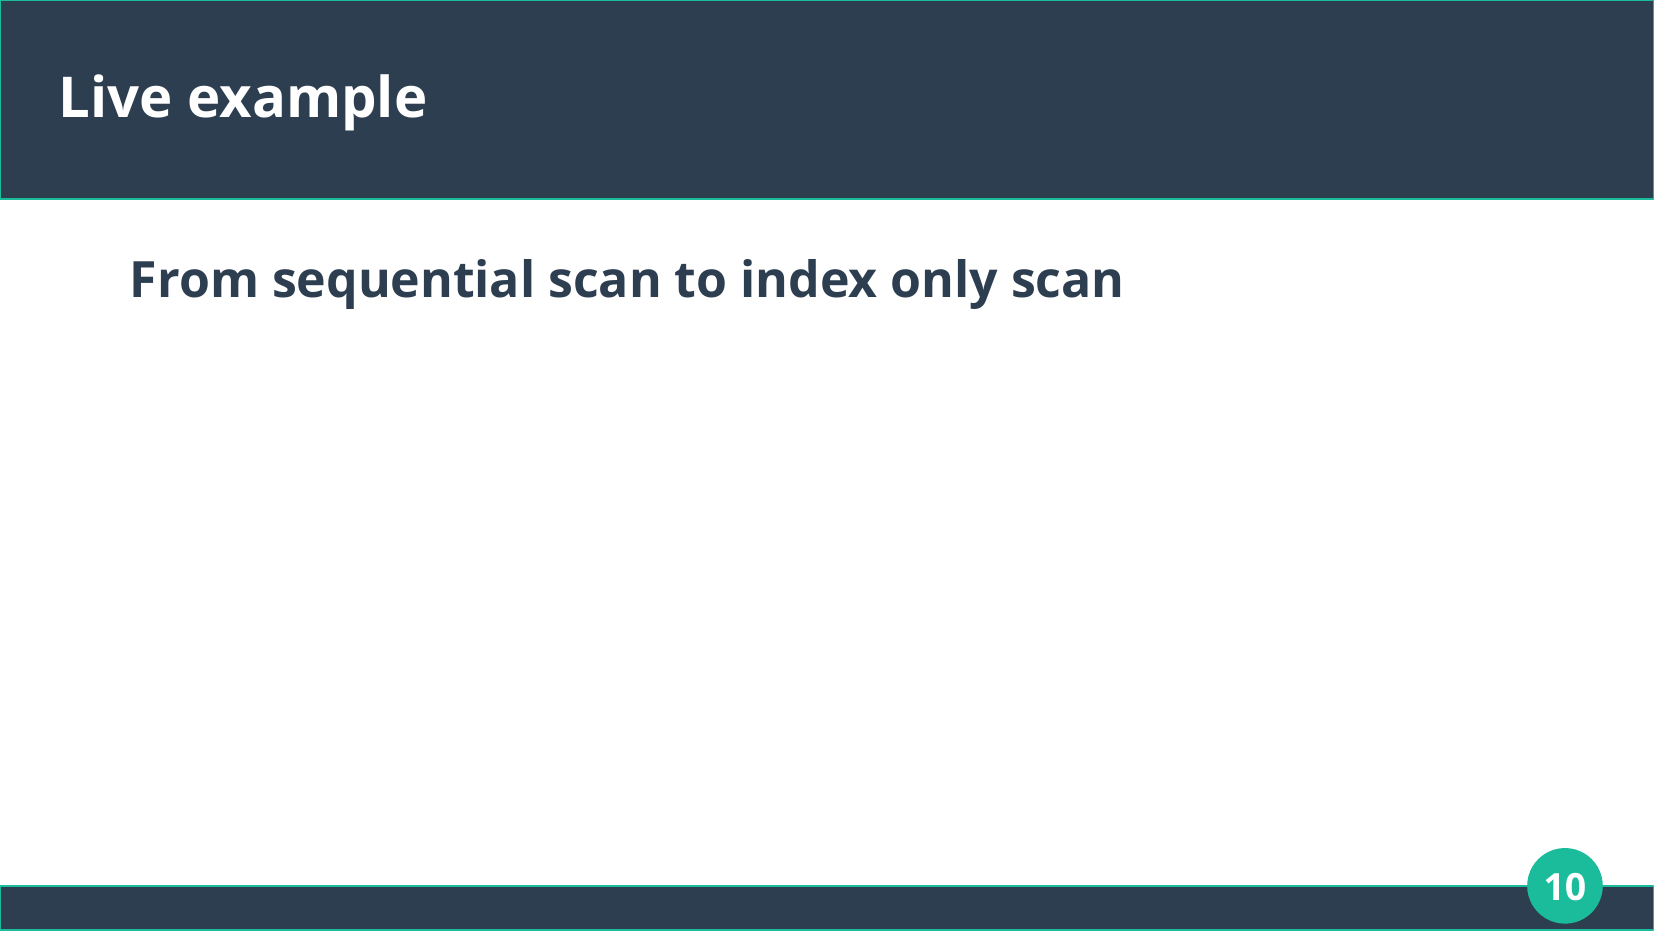

# Live example
From sequential scan to index only scan
10